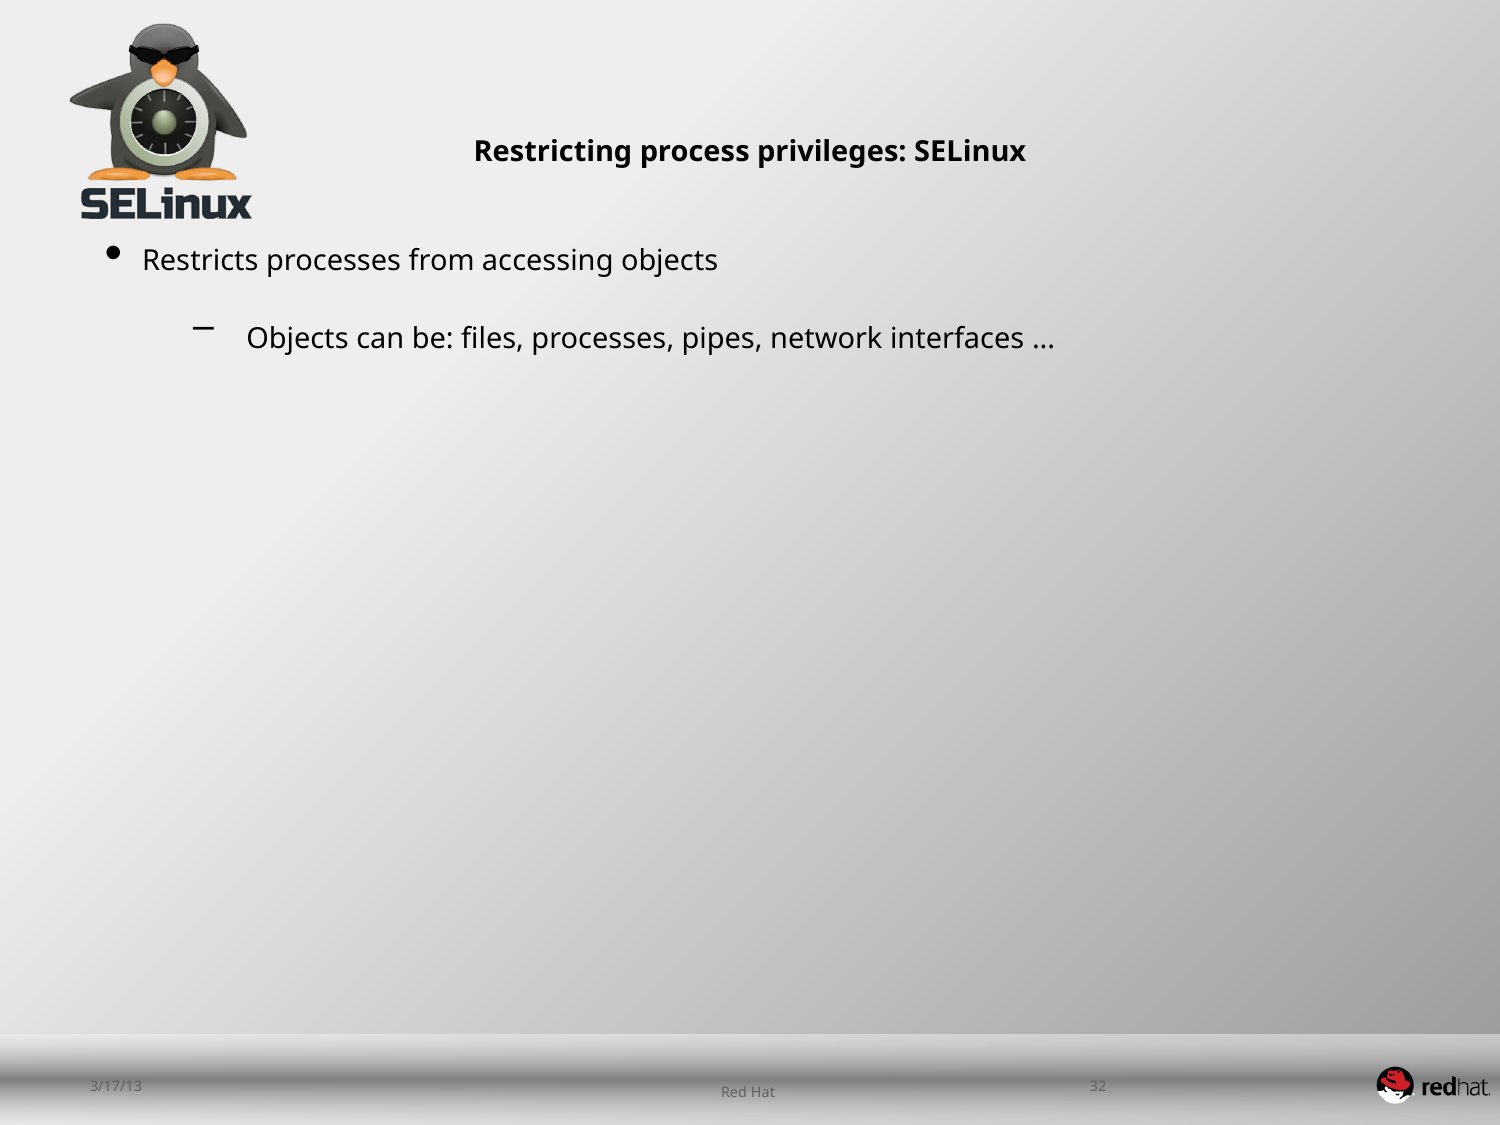

# Restricting process privileges: SELinux
Restricts processes from accessing objects
Objects can be: files, processes, pipes, network interfaces ...
3/17/13
Red Hat